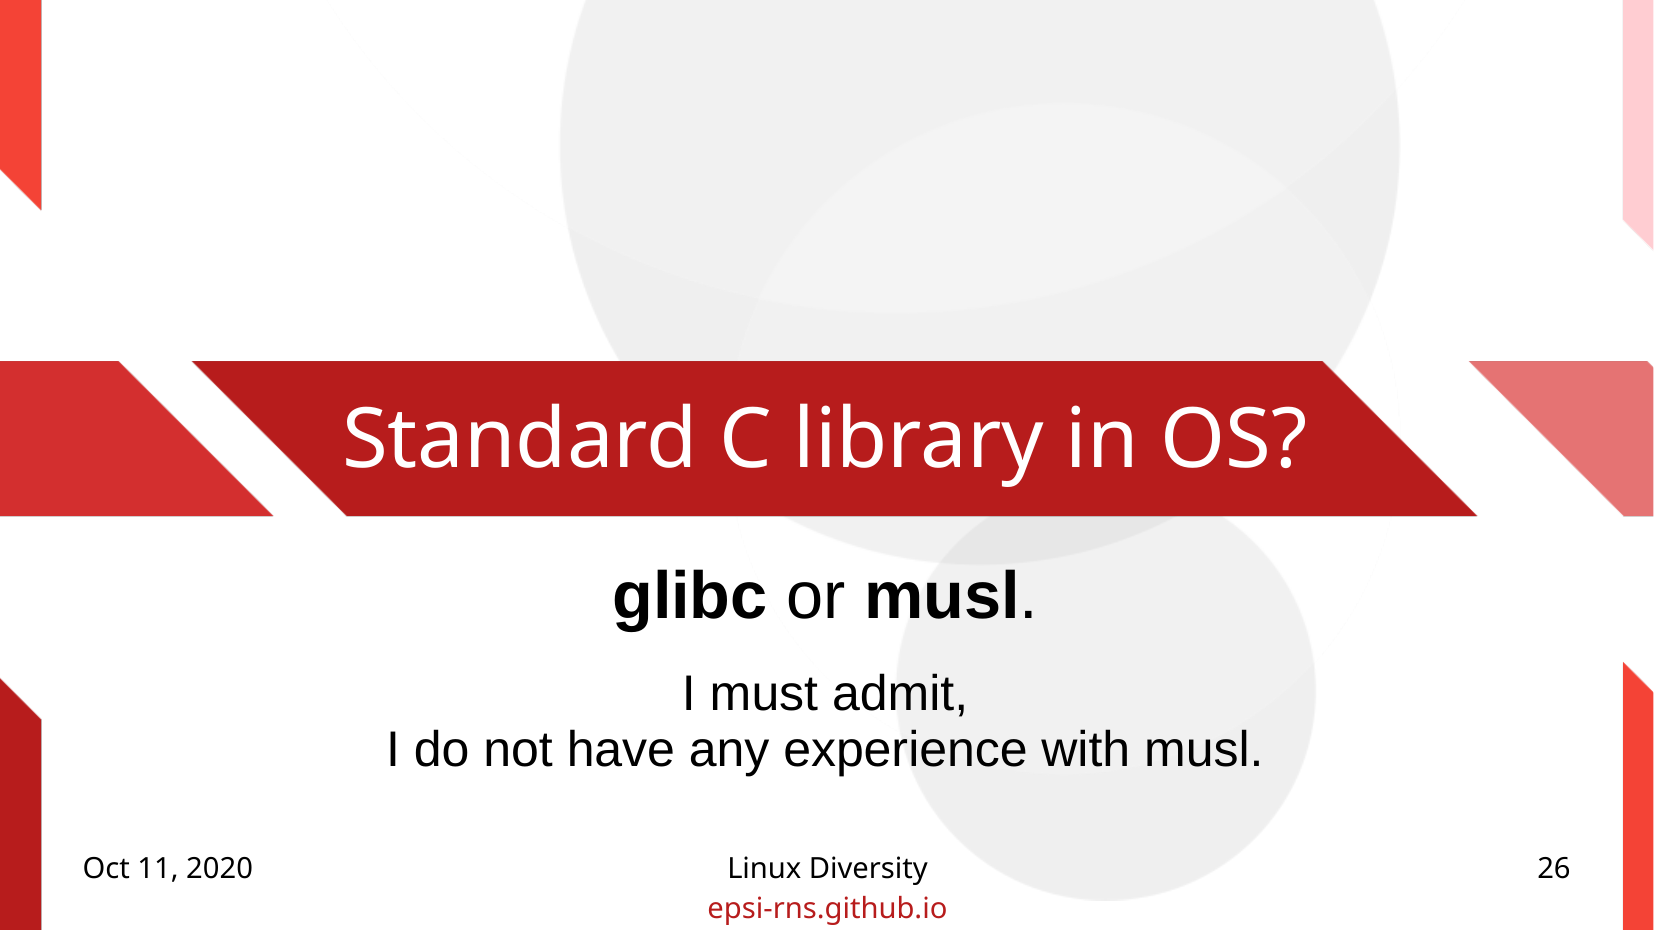

# Standard C library in OS?
glibc or musl.
I must admit,
I do not have any experience with musl.
Oct 11, 2020
Linux Diversity
26